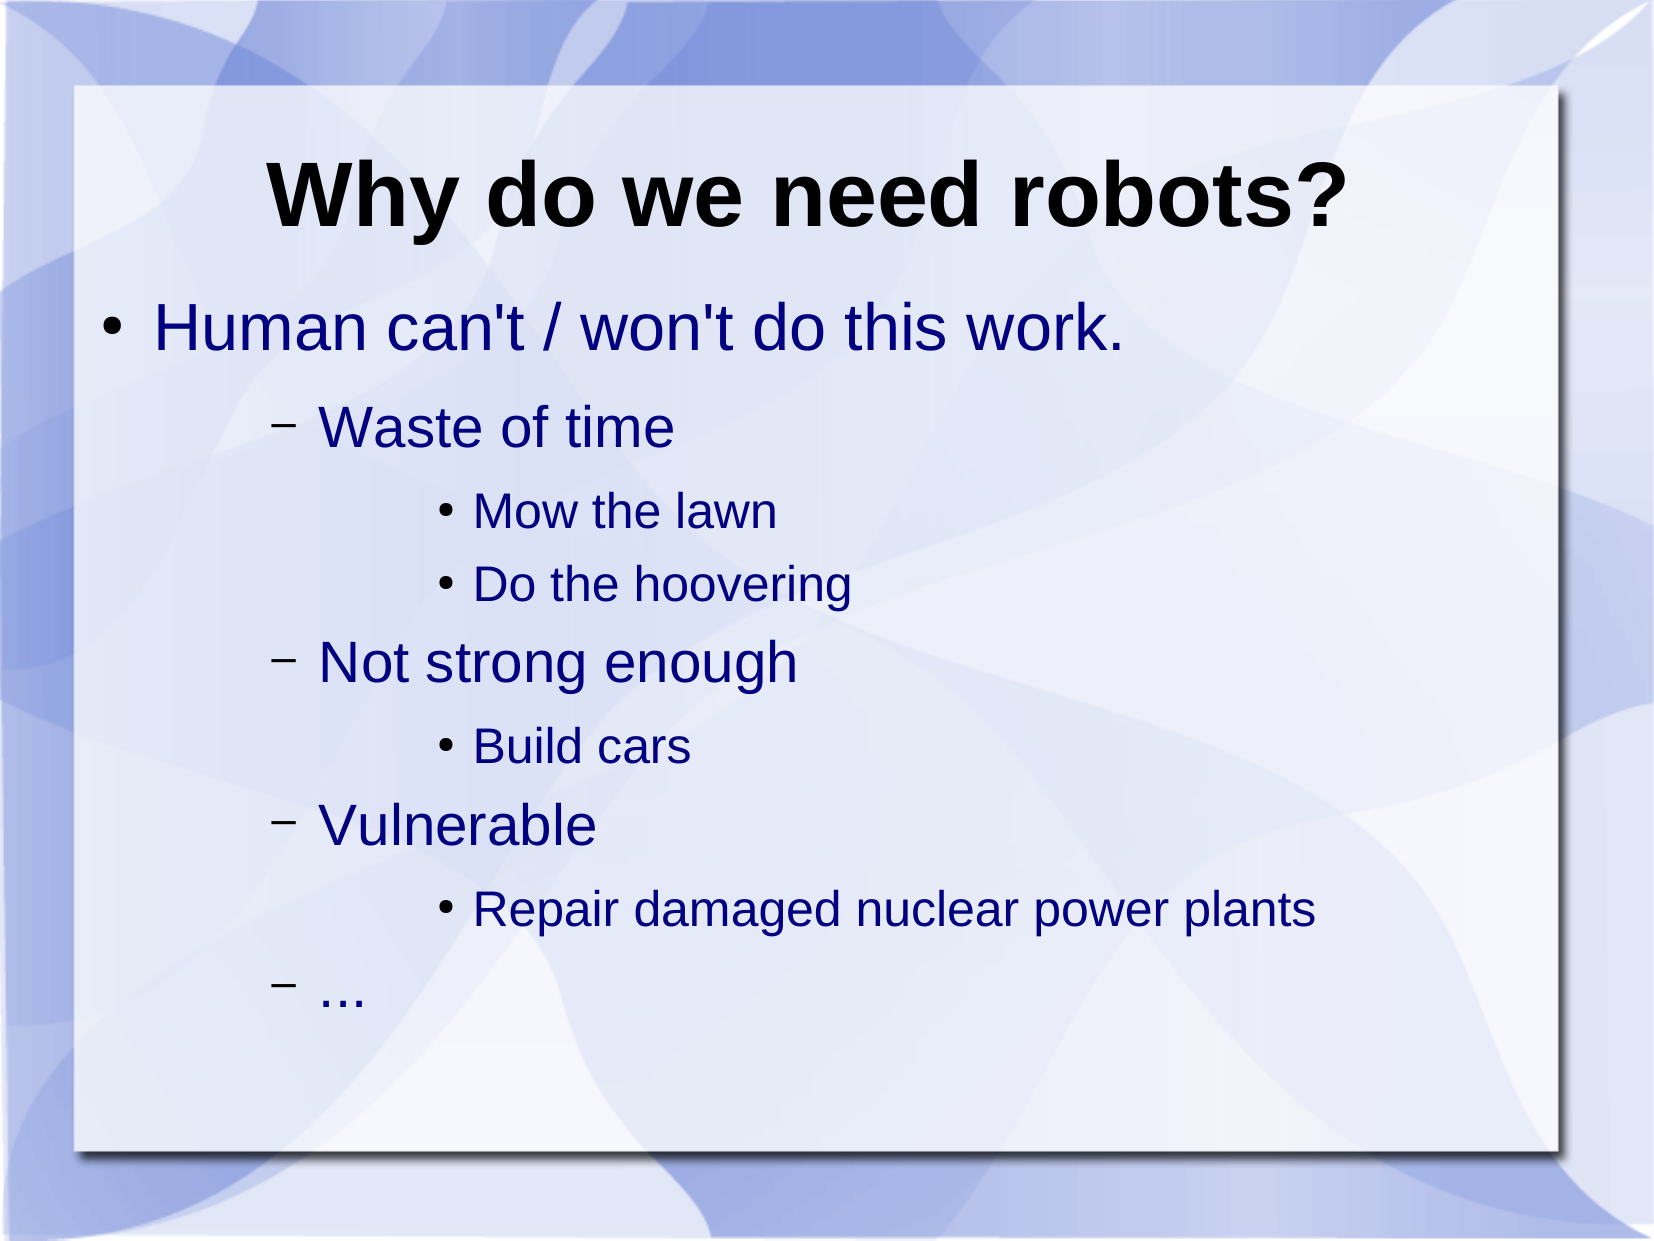

# Why do we need robots?
Human can't / won't do this work.
Waste of time
Mow the lawn
Do the hoovering
Not strong enough
Build cars
Vulnerable
Repair damaged nuclear power plants
...